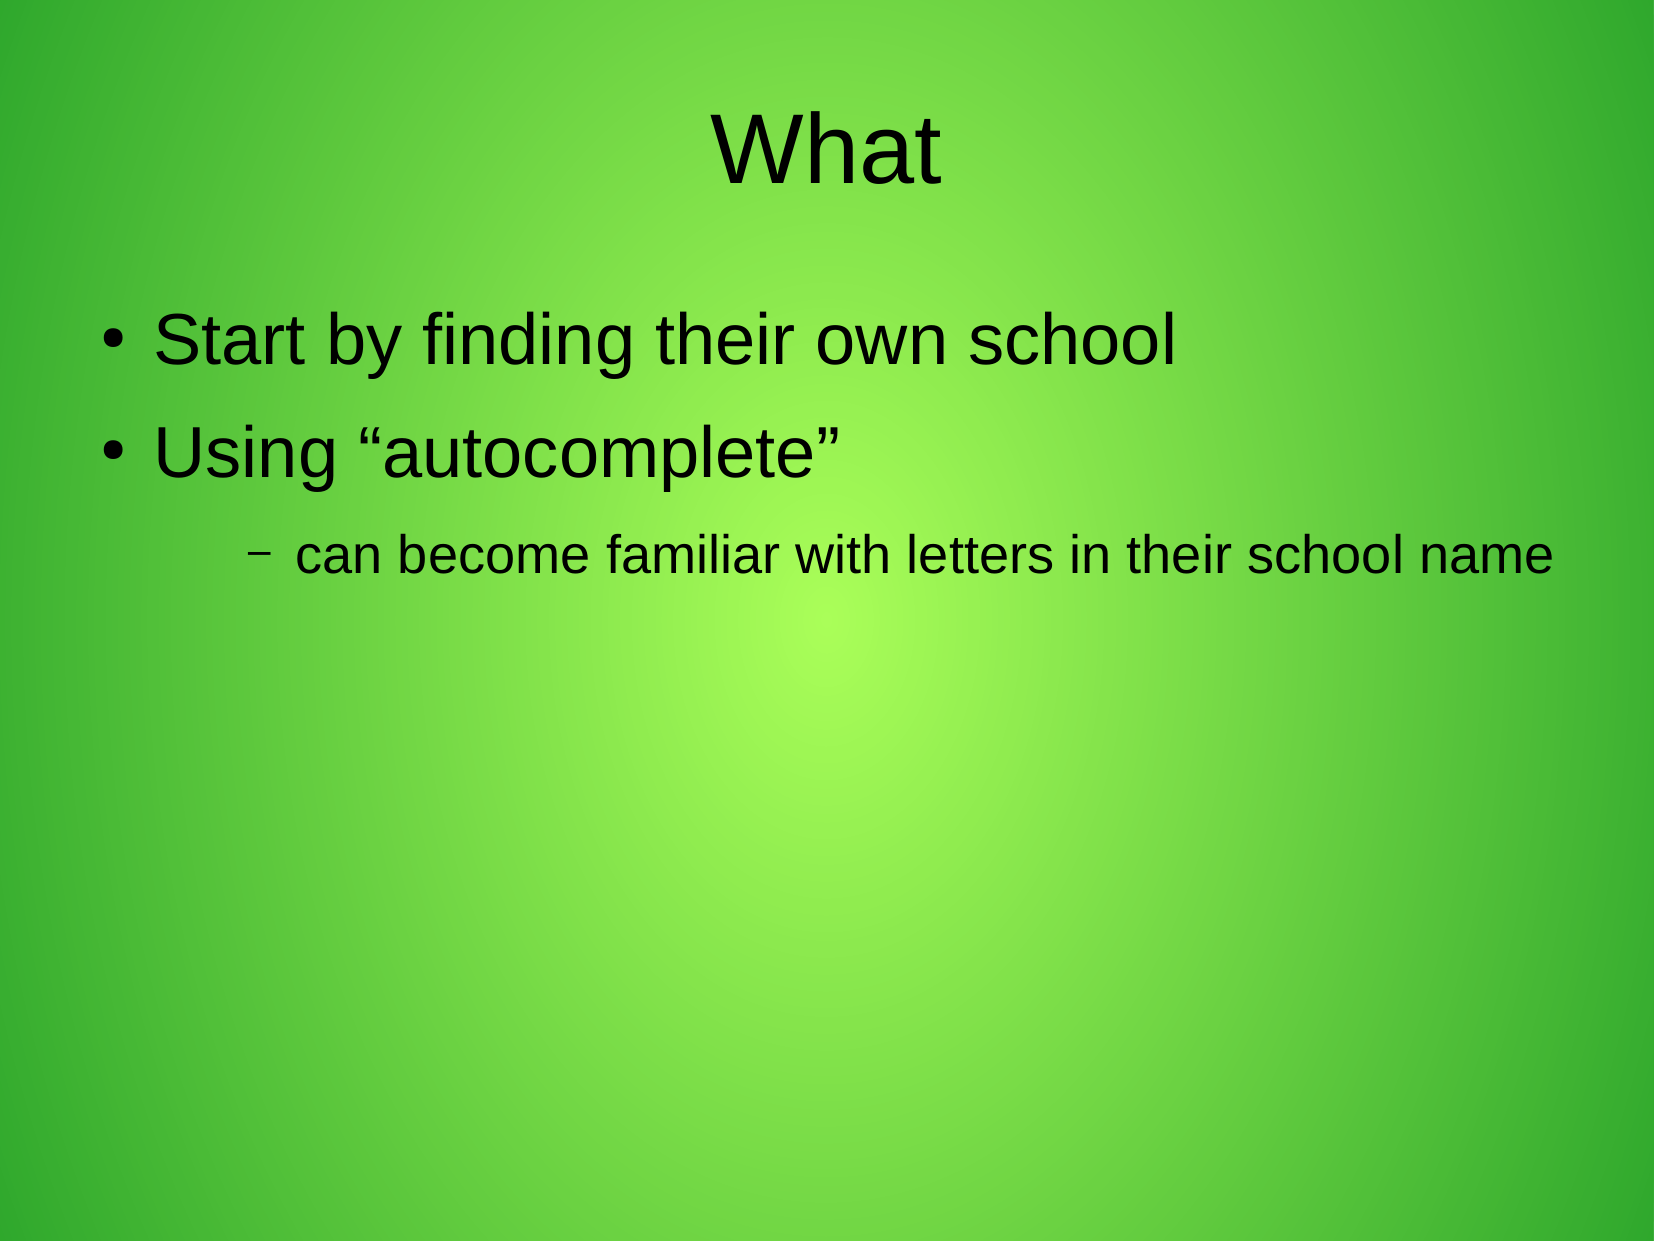

# What
Start by finding their own school
Using “autocomplete”
can become familiar with letters in their school name